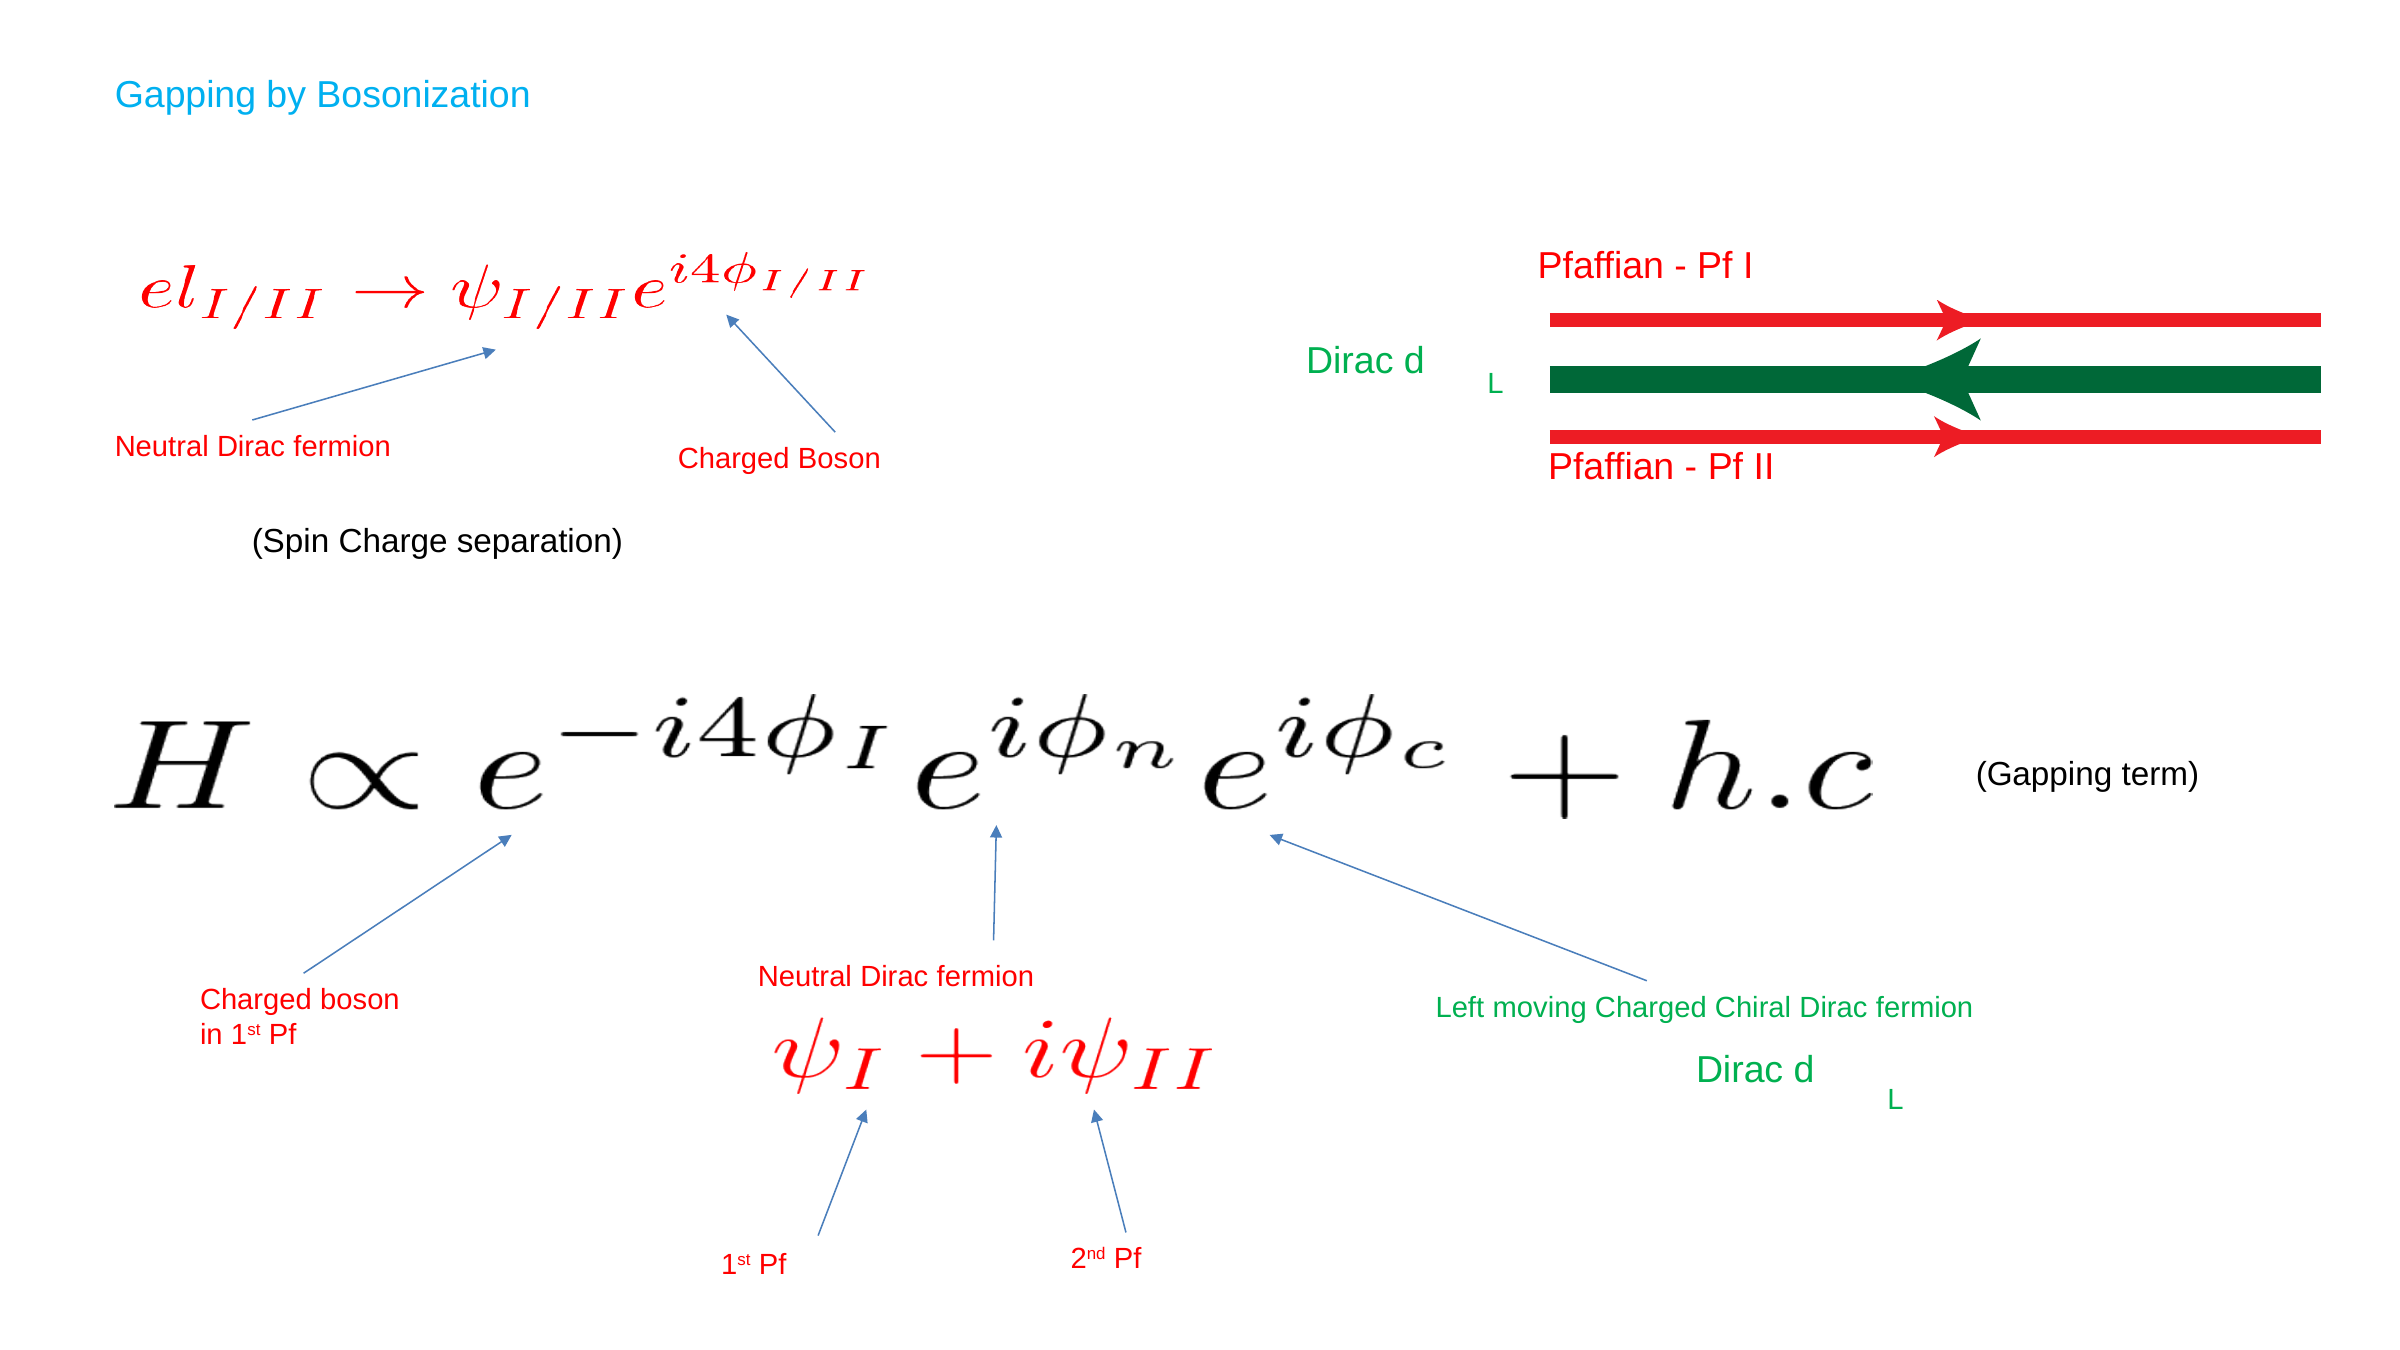

Gapping by Bosonization
Pfaffian - Pf I
Dirac d
L
Neutral Dirac fermion
Charged Boson
Pfaffian - Pf II
(Spin Charge separation)
(Gapping term)
Neutral Dirac fermion
Charged boson
in 1st Pf
Left moving Charged Chiral Dirac fermion
Dirac d
L
2nd Pf
1st Pf